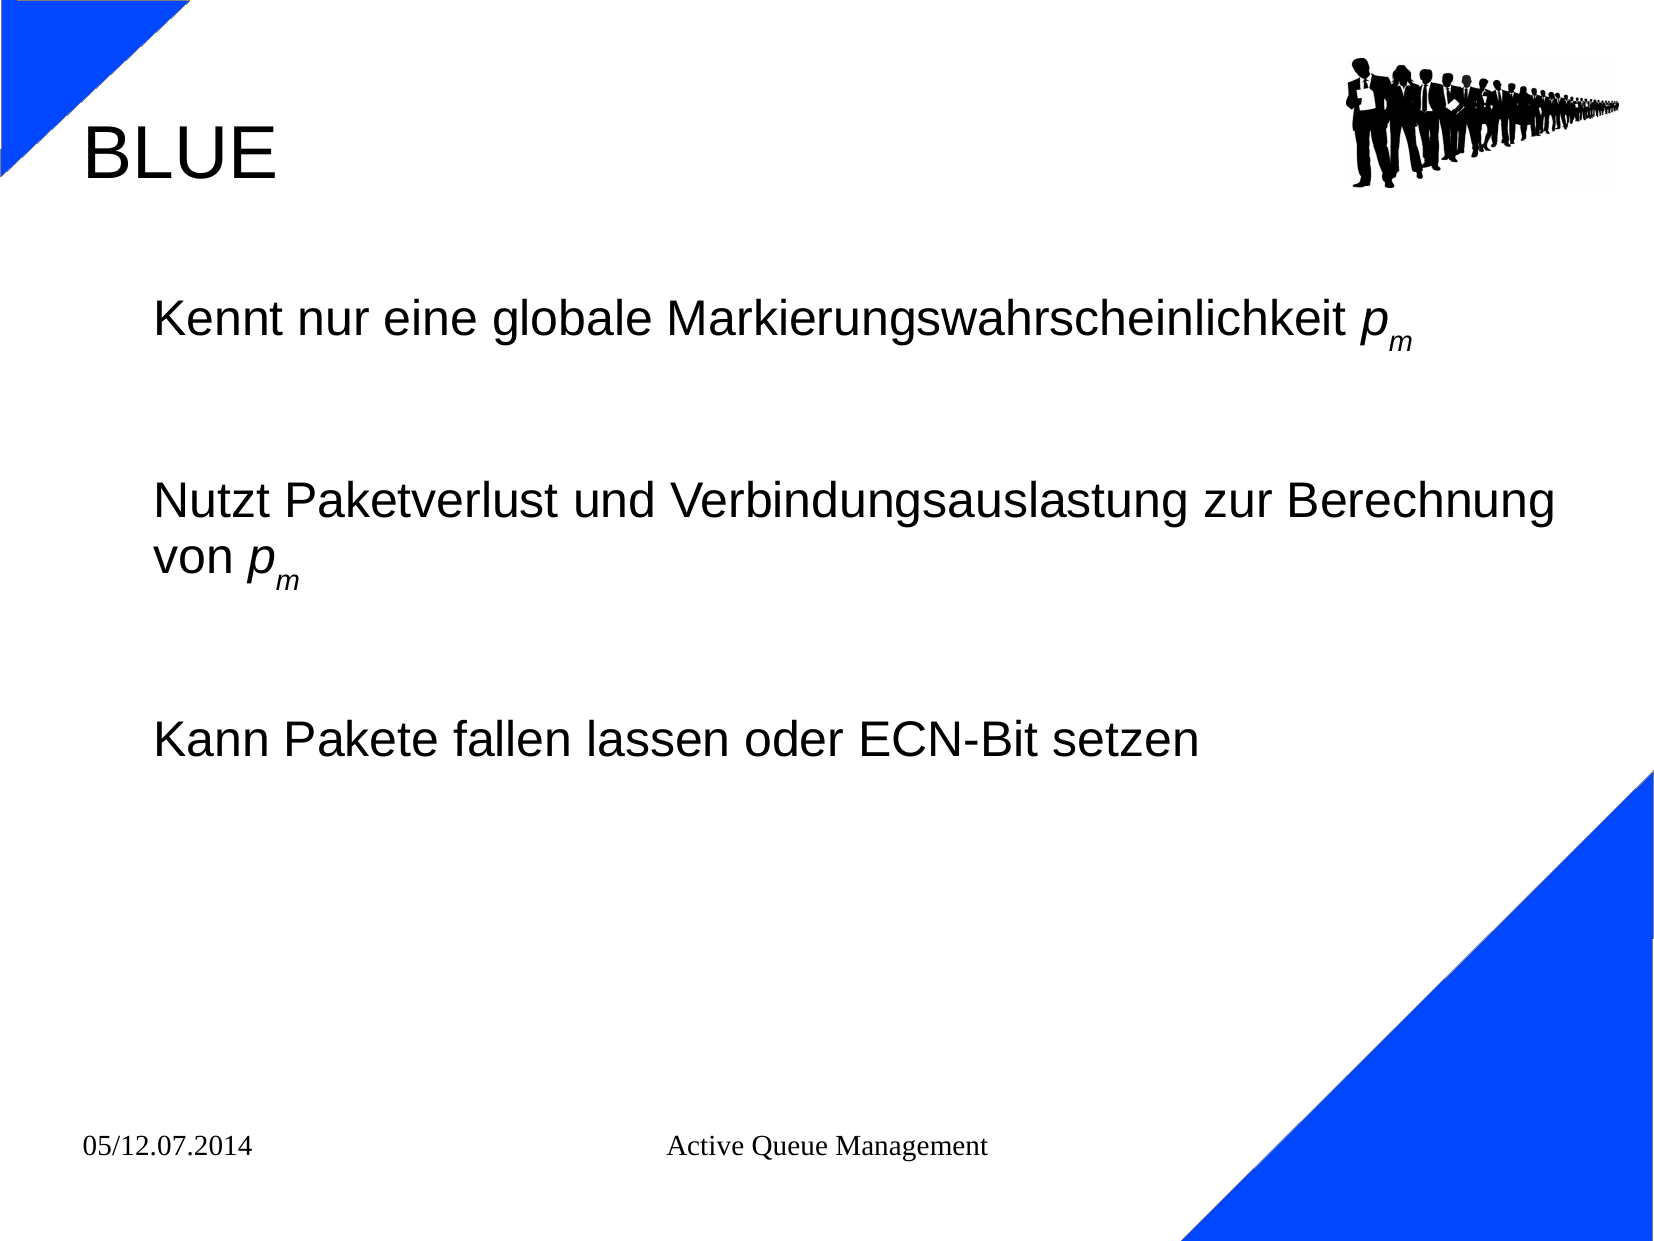

# BLUE
Kennt nur eine globale Markierungswahrscheinlichkeit pm
Nutzt Paketverlust und Verbindungsauslastung zur Berechnung von pm
Kann Pakete fallen lassen oder ECN-Bit setzen
05/12.07.2014
Active Queue Management
28